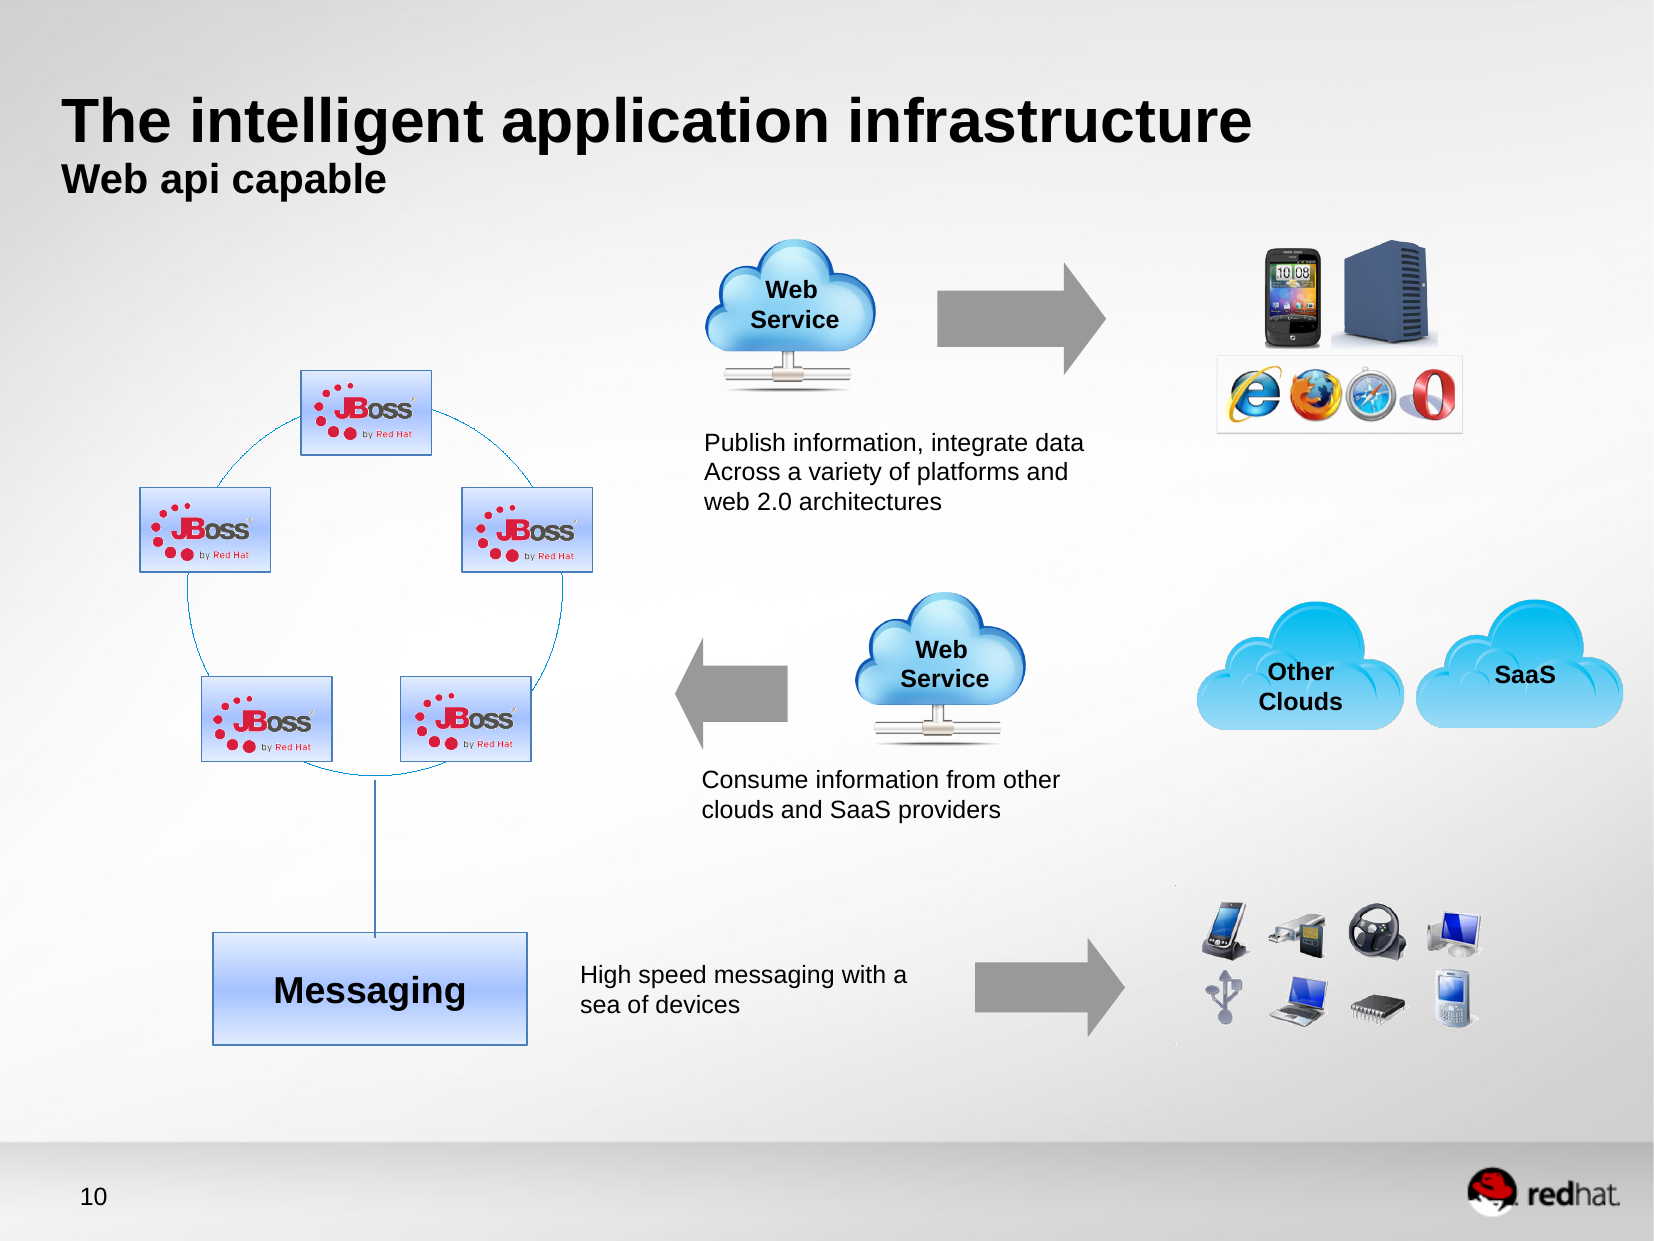

The intelligent application infrastructure
Web api capable
Web
Service
Publish information, integrate data
Across a variety of platforms and
web 2.0 architectures
Web
Service
Other Clouds
SaaS
Consume information from other
clouds and SaaS providers
Messaging
High speed messaging with a
sea of devices
Smartphone Shipments Forecast (Millions)